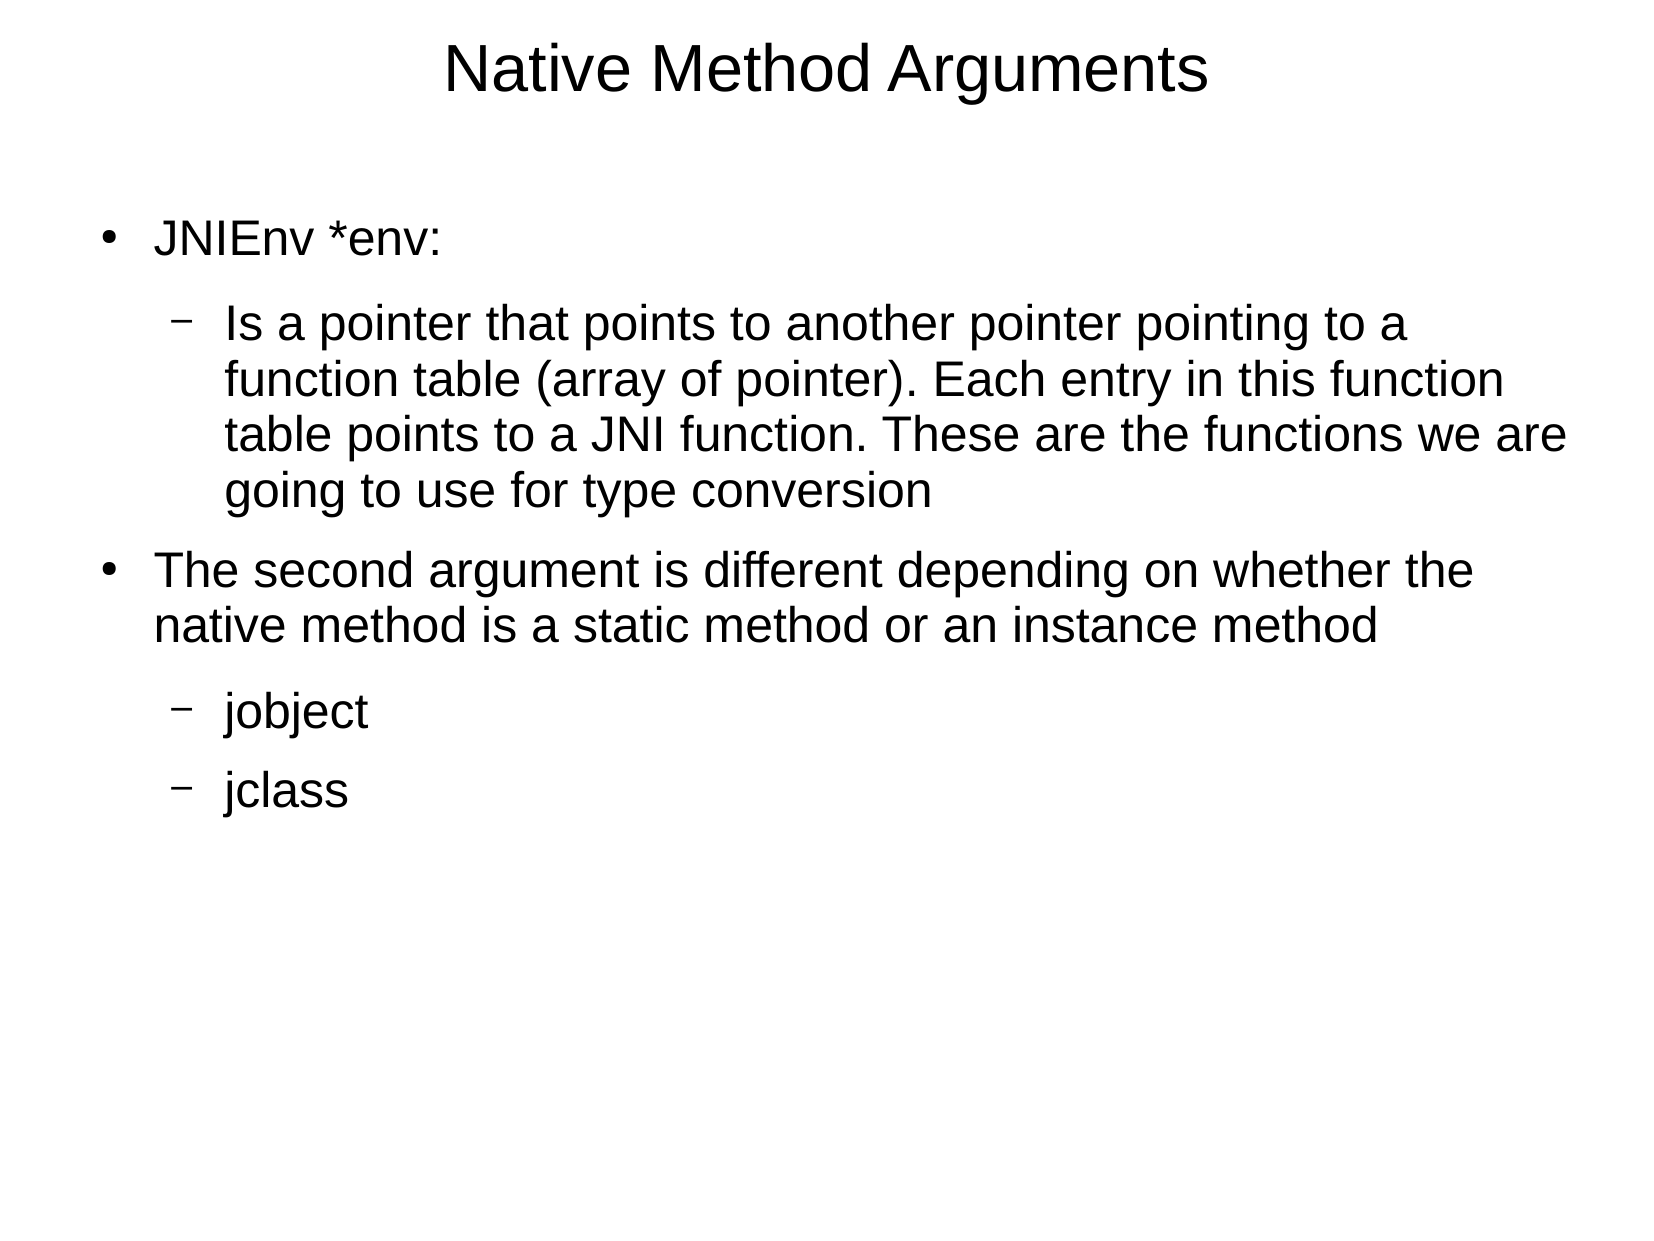

# Native Method Arguments
JNIEnv *env:
Is a pointer that points to another pointer pointing to a function table (array of pointer). Each entry in this function table points to a JNI function. These are the functions we are going to use for type conversion
The second argument is different depending on whether the native method is a static method or an instance method
jobject
jclass